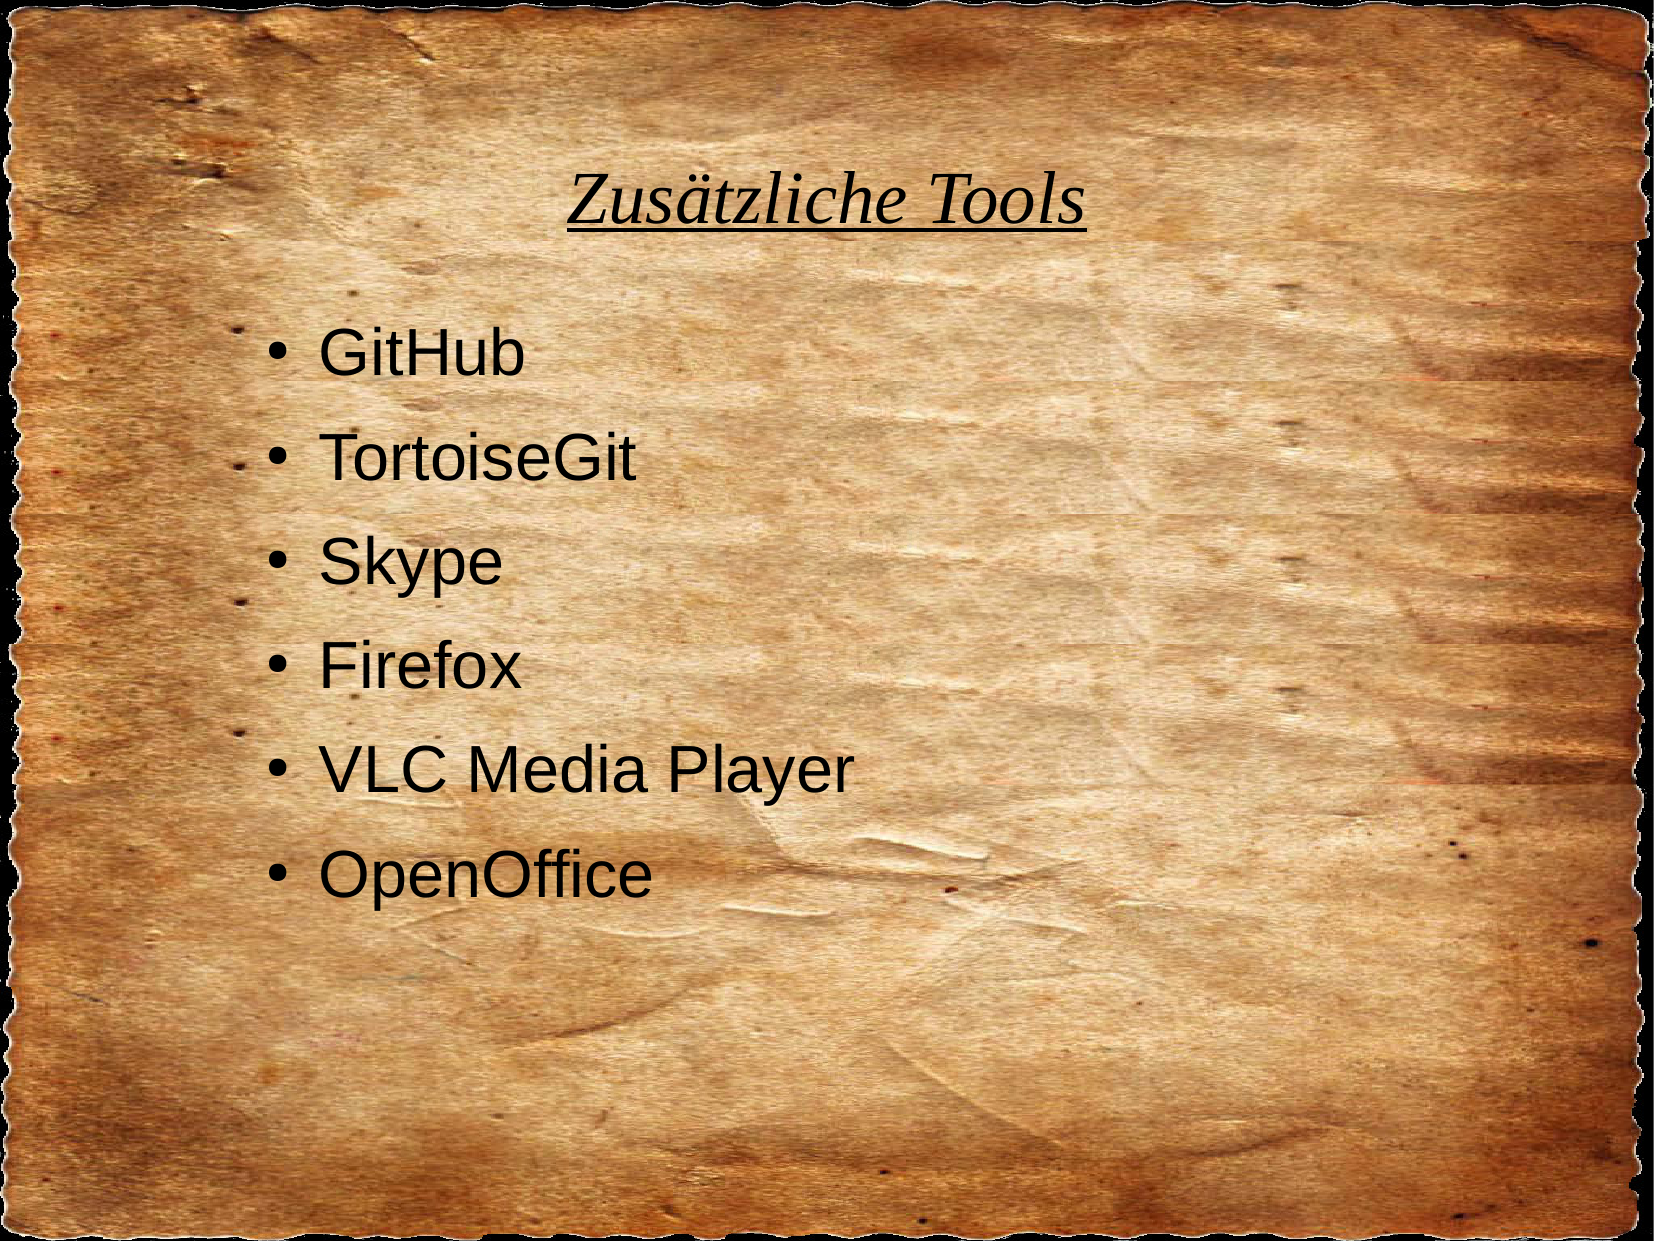

# Zusätzliche Tools
GitHub
TortoiseGit
Skype
Firefox
VLC Media Player
OpenOffice